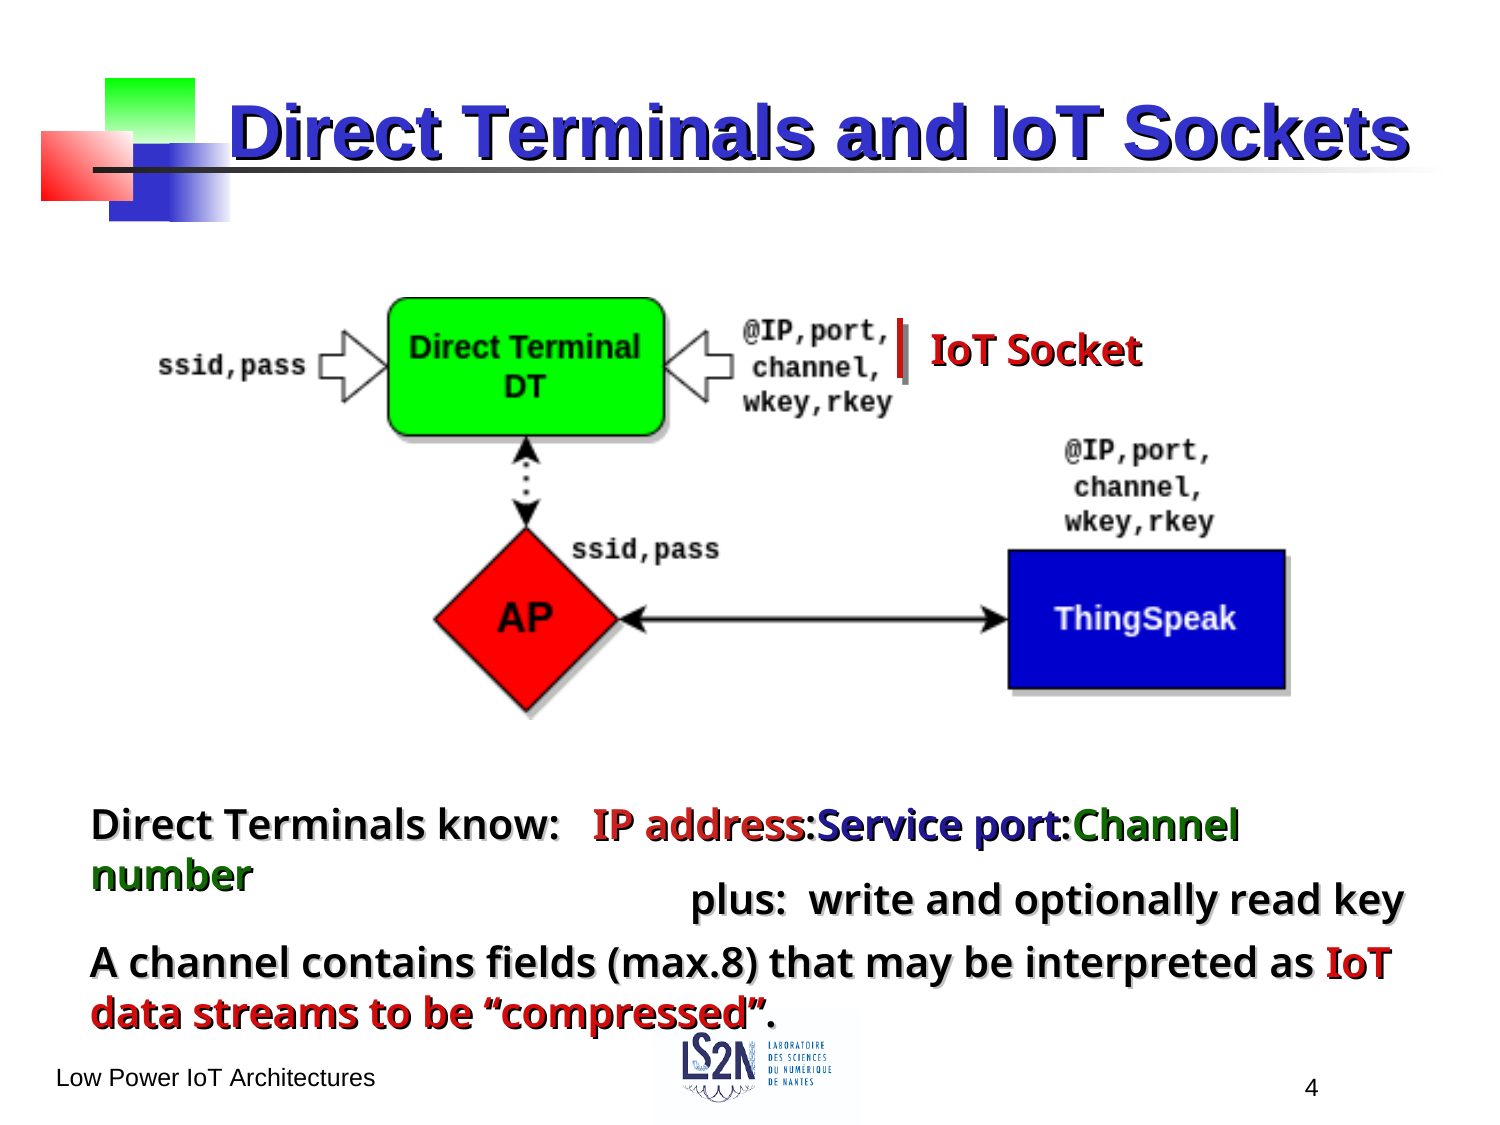

# Direct Terminals and IoT Sockets
IoT Socket
Direct Terminals know: IP address:Service port:Channel number
plus: write and optionally read key
A channel contains fields (max.8) that may be interpreted as IoT data streams to be “compressed”.
4